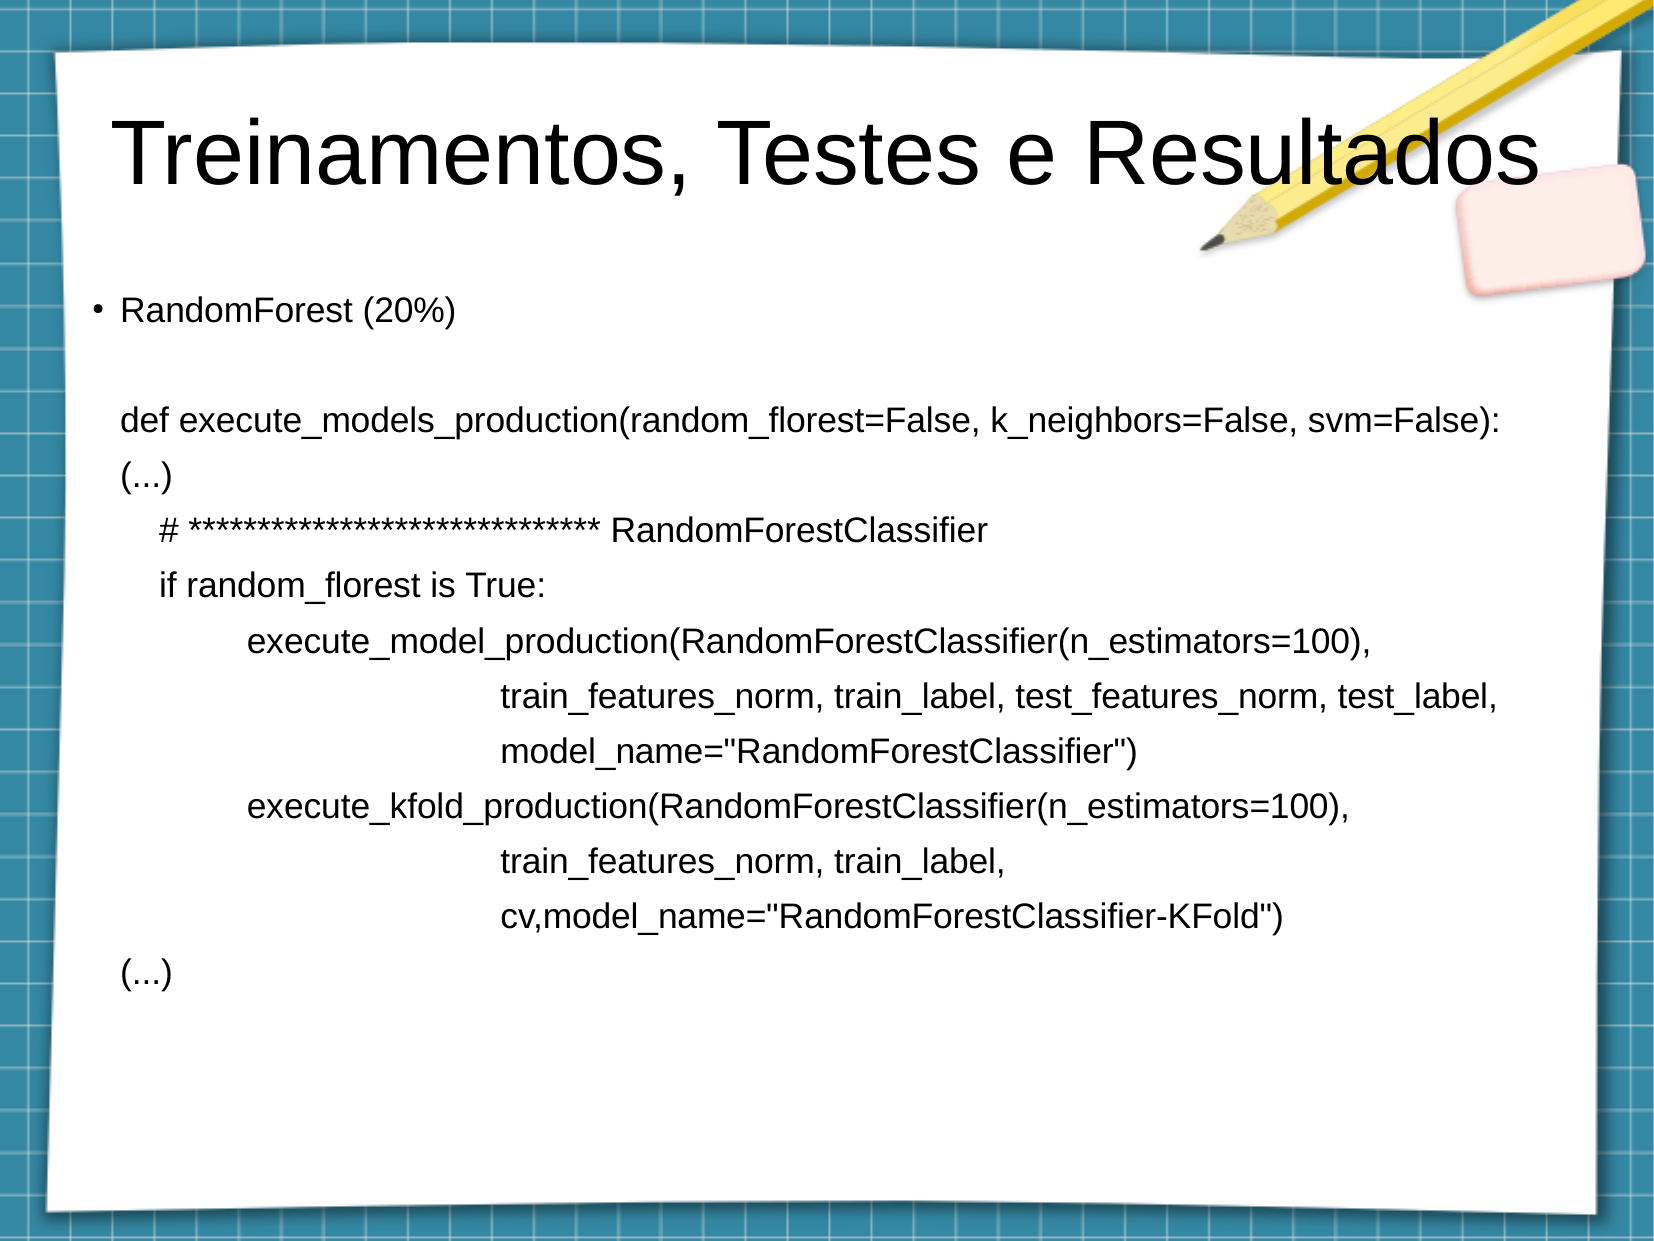

# Treinamentos, Testes e Resultados
RandomForest (20%)
def execute_models_production(random_florest=False, k_neighbors=False, svm=False):
(...)
 # ****************************** RandomForestClassifier
 if random_florest is True:
 execute_model_production(RandomForestClassifier(n_estimators=100),
 train_features_norm, train_label, test_features_norm, test_label,
 model_name="RandomForestClassifier")
 execute_kfold_production(RandomForestClassifier(n_estimators=100),
 train_features_norm, train_label,
 cv,model_name="RandomForestClassifier-KFold")
(...)